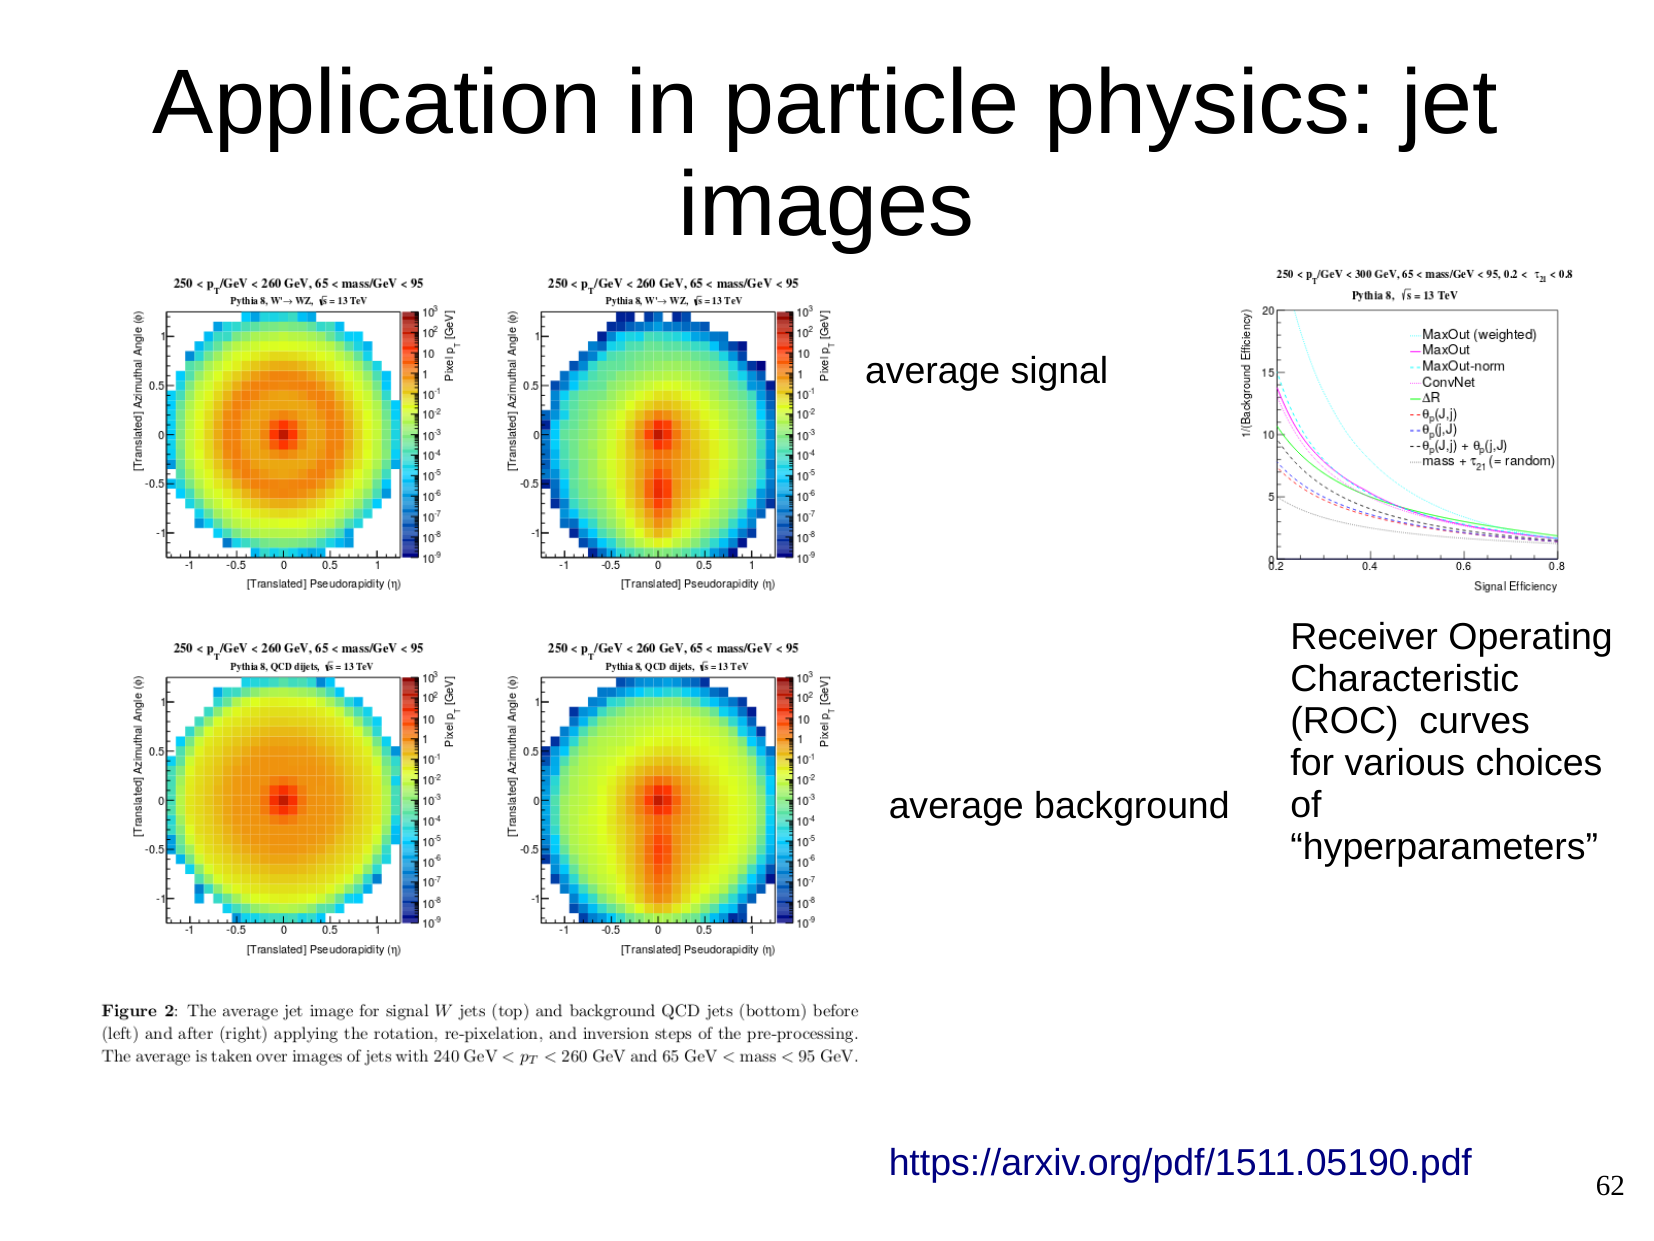

# Application in particle physics: jet images
average signal
Receiver Operating
Characteristic (ROC) curves
for various choices of “hyperparameters”
average background
https://arxiv.org/pdf/1511.05190.pdf
62